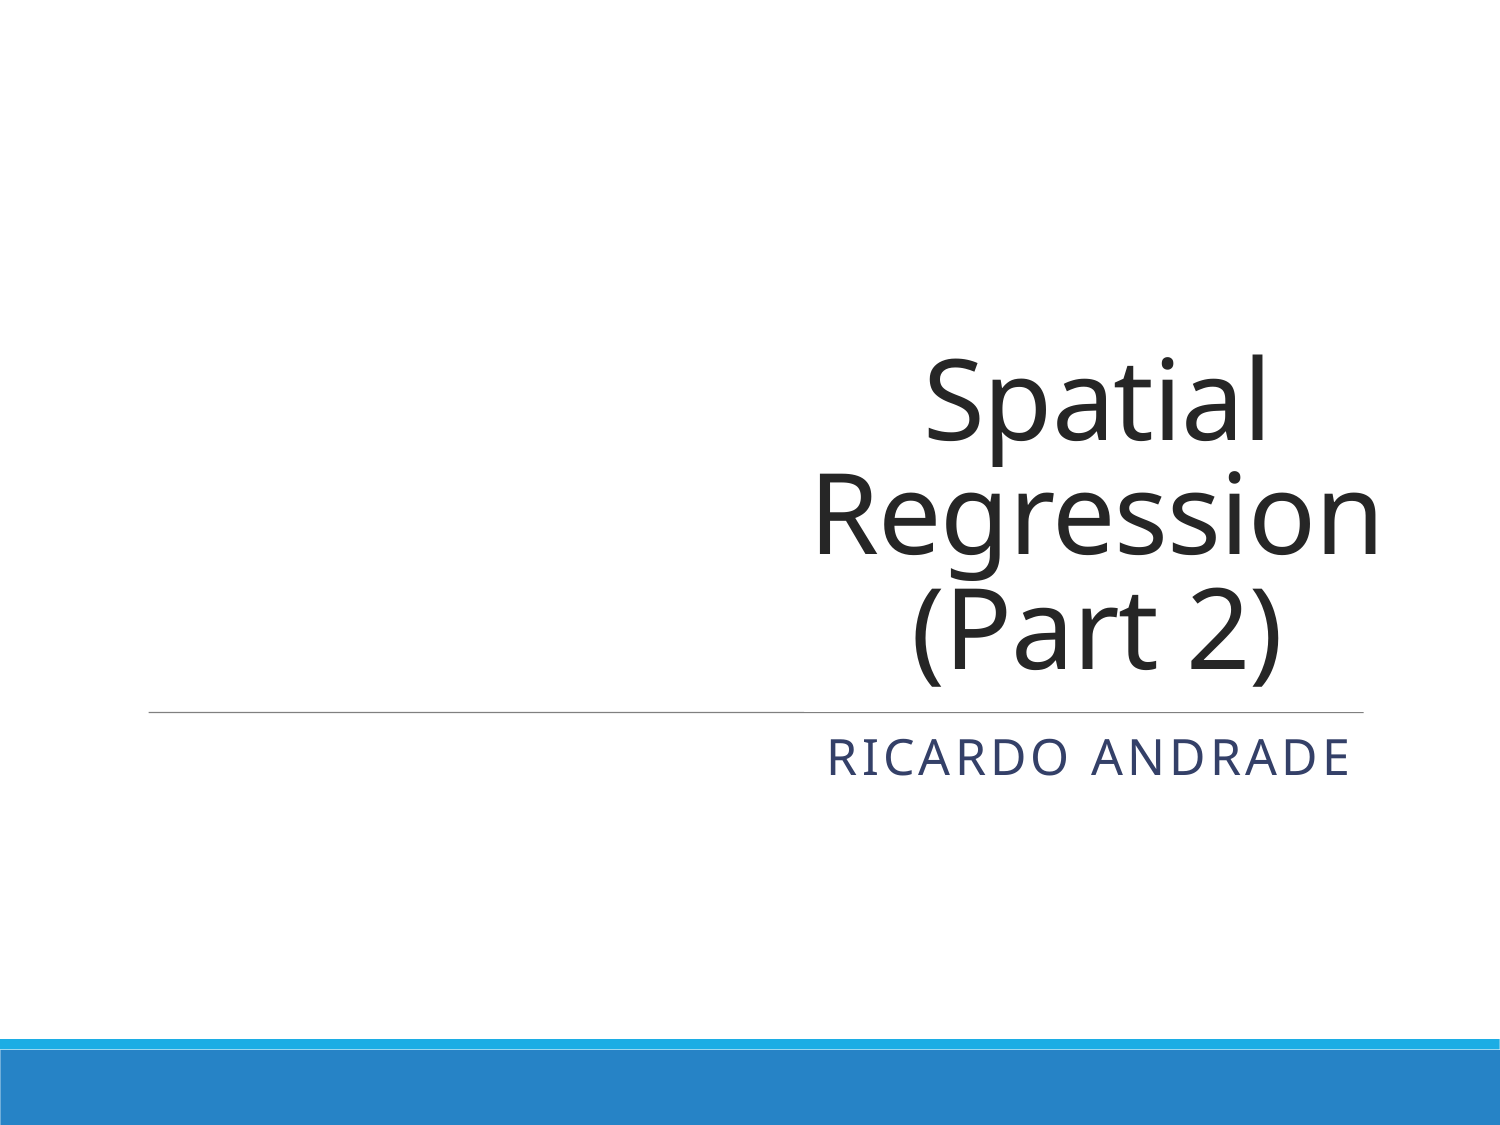

# Spatial Regression (Part 2)
Ricardo andrade